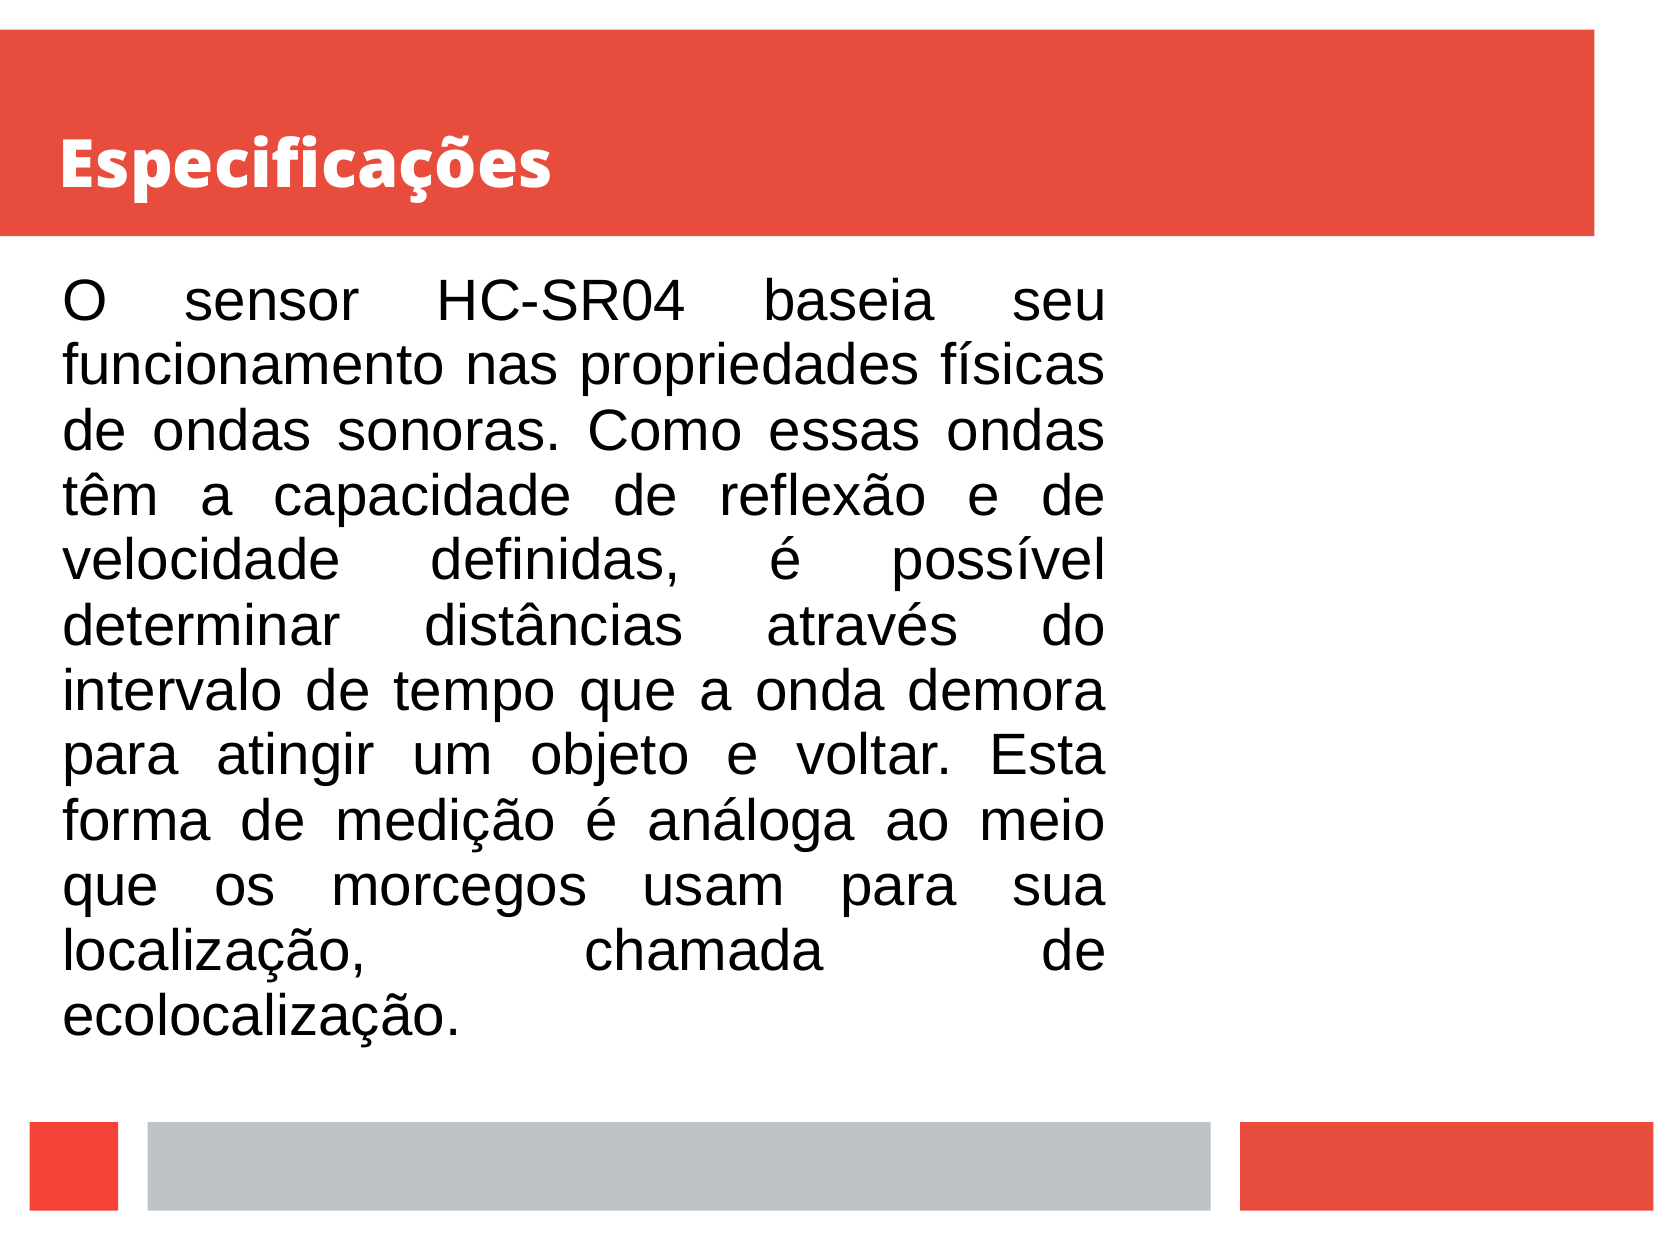

# Especificações
O sensor HC-SR04 baseia seu funcionamento nas propriedades físicas de ondas sonoras. Como essas ondas têm a capacidade de reflexão e de velocidade definidas, é possível determinar distâncias através do intervalo de tempo que a onda demora para atingir um objeto e voltar. Esta forma de medição é análoga ao meio que os morcegos usam para sua localização, chamada de ecolocalização.